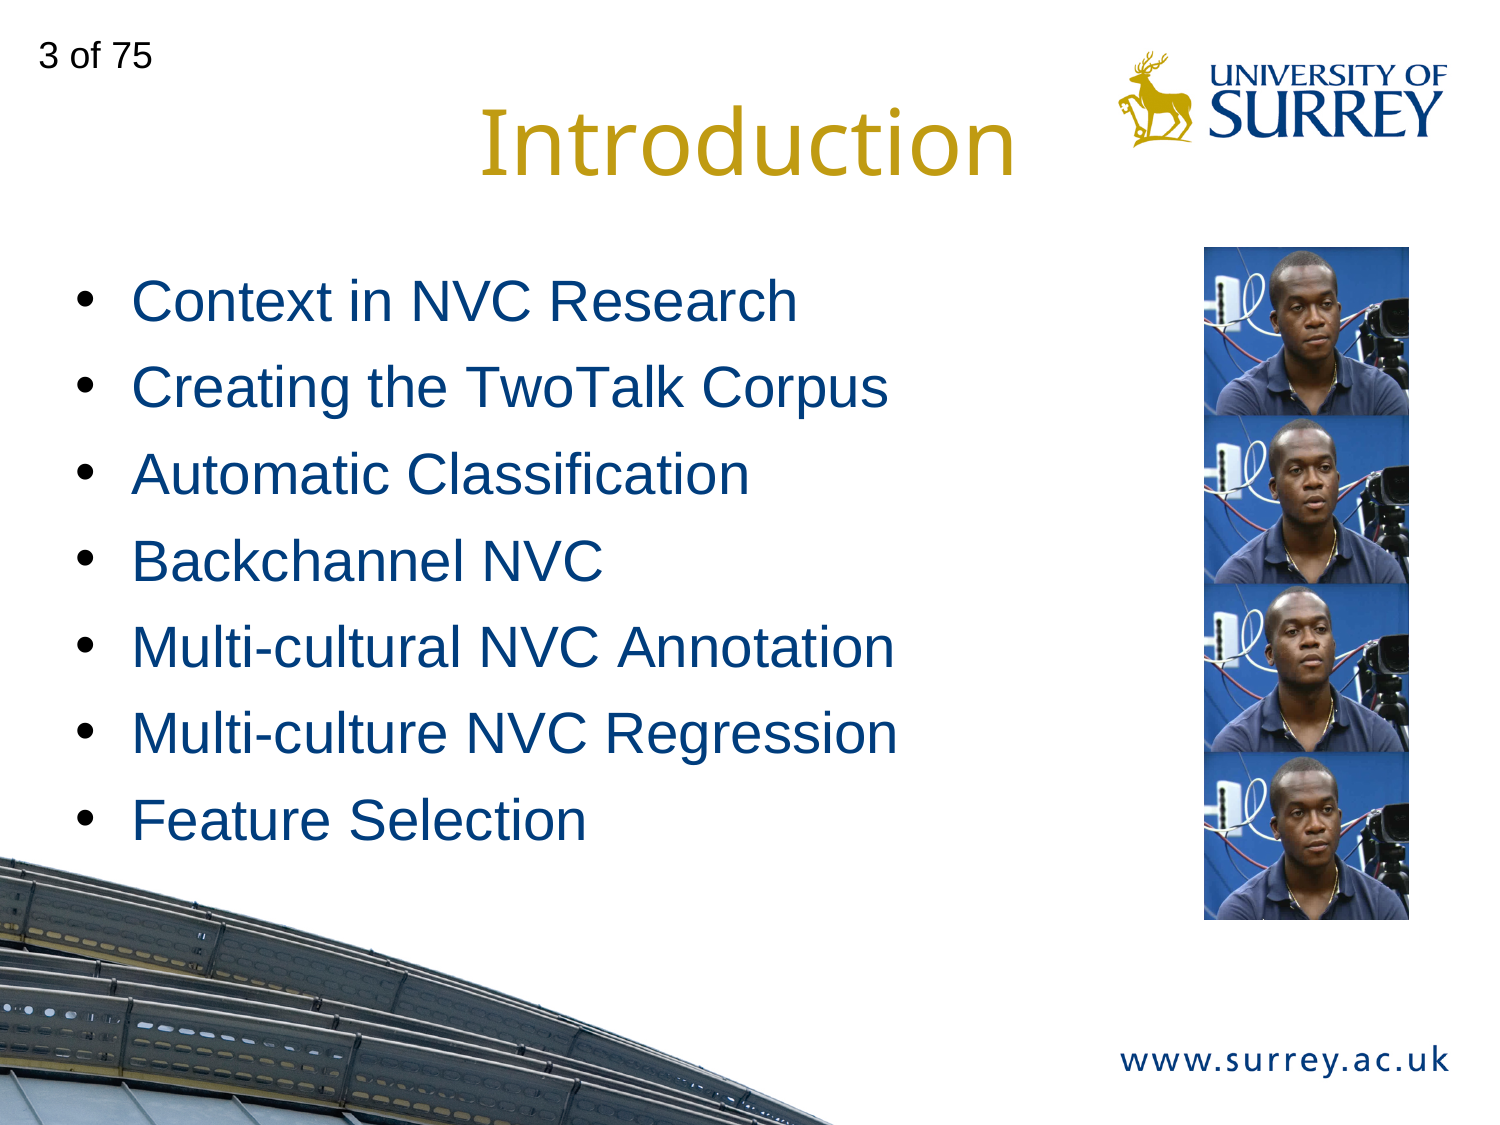

# Introduction
Context in NVC Research
Creating the TwoTalk Corpus
Automatic Classification
Backchannel NVC
Multi-cultural NVC Annotation
Multi-culture NVC Regression
Feature Selection